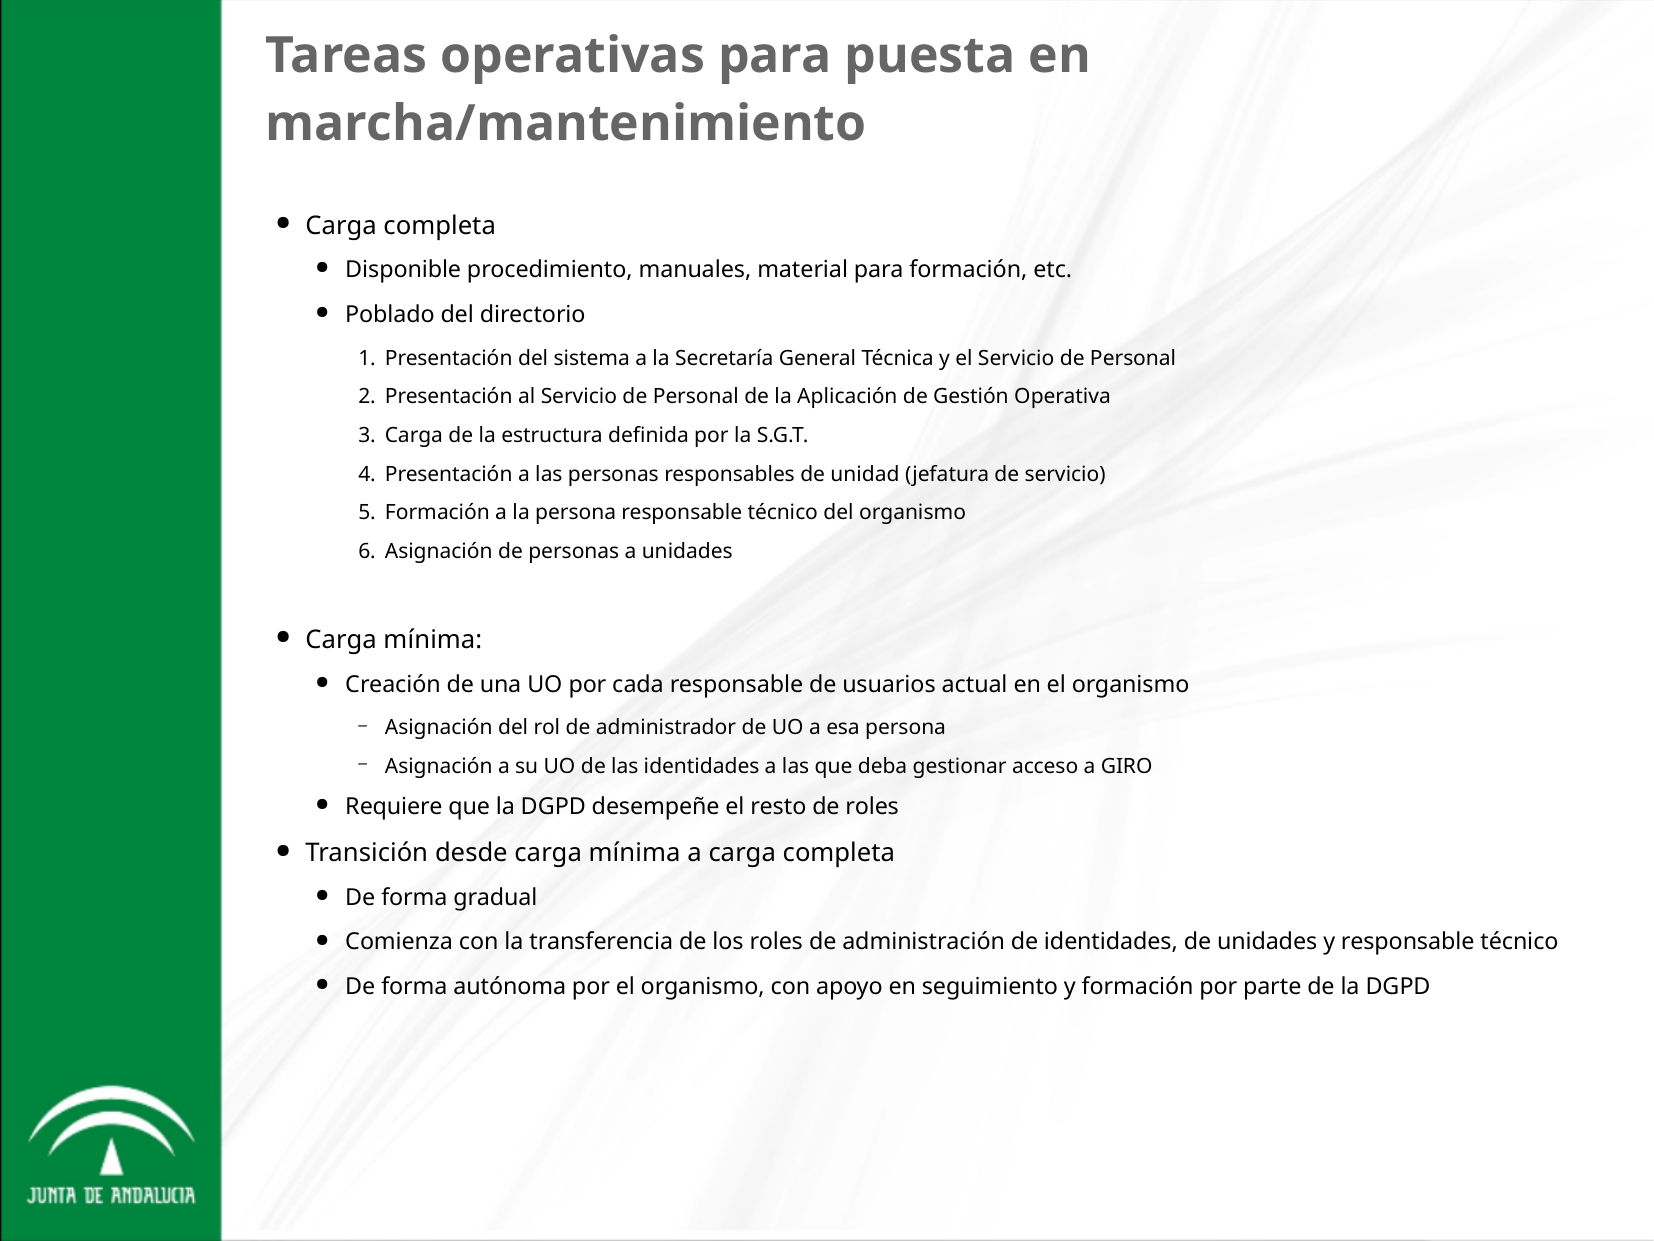

# Tareas operativas para puesta en marcha/mantenimiento
Carga completa
Disponible procedimiento, manuales, material para formación, etc.
Poblado del directorio
Presentación del sistema a la Secretaría General Técnica y el Servicio de Personal
Presentación al Servicio de Personal de la Aplicación de Gestión Operativa
Carga de la estructura definida por la S.G.T.
Presentación a las personas responsables de unidad (jefatura de servicio)
Formación a la persona responsable técnico del organismo
Asignación de personas a unidades
Carga mínima:
Creación de una UO por cada responsable de usuarios actual en el organismo
Asignación del rol de administrador de UO a esa persona
Asignación a su UO de las identidades a las que deba gestionar acceso a GIRO
Requiere que la DGPD desempeñe el resto de roles
Transición desde carga mínima a carga completa
De forma gradual
Comienza con la transferencia de los roles de administración de identidades, de unidades y responsable técnico
De forma autónoma por el organismo, con apoyo en seguimiento y formación por parte de la DGPD